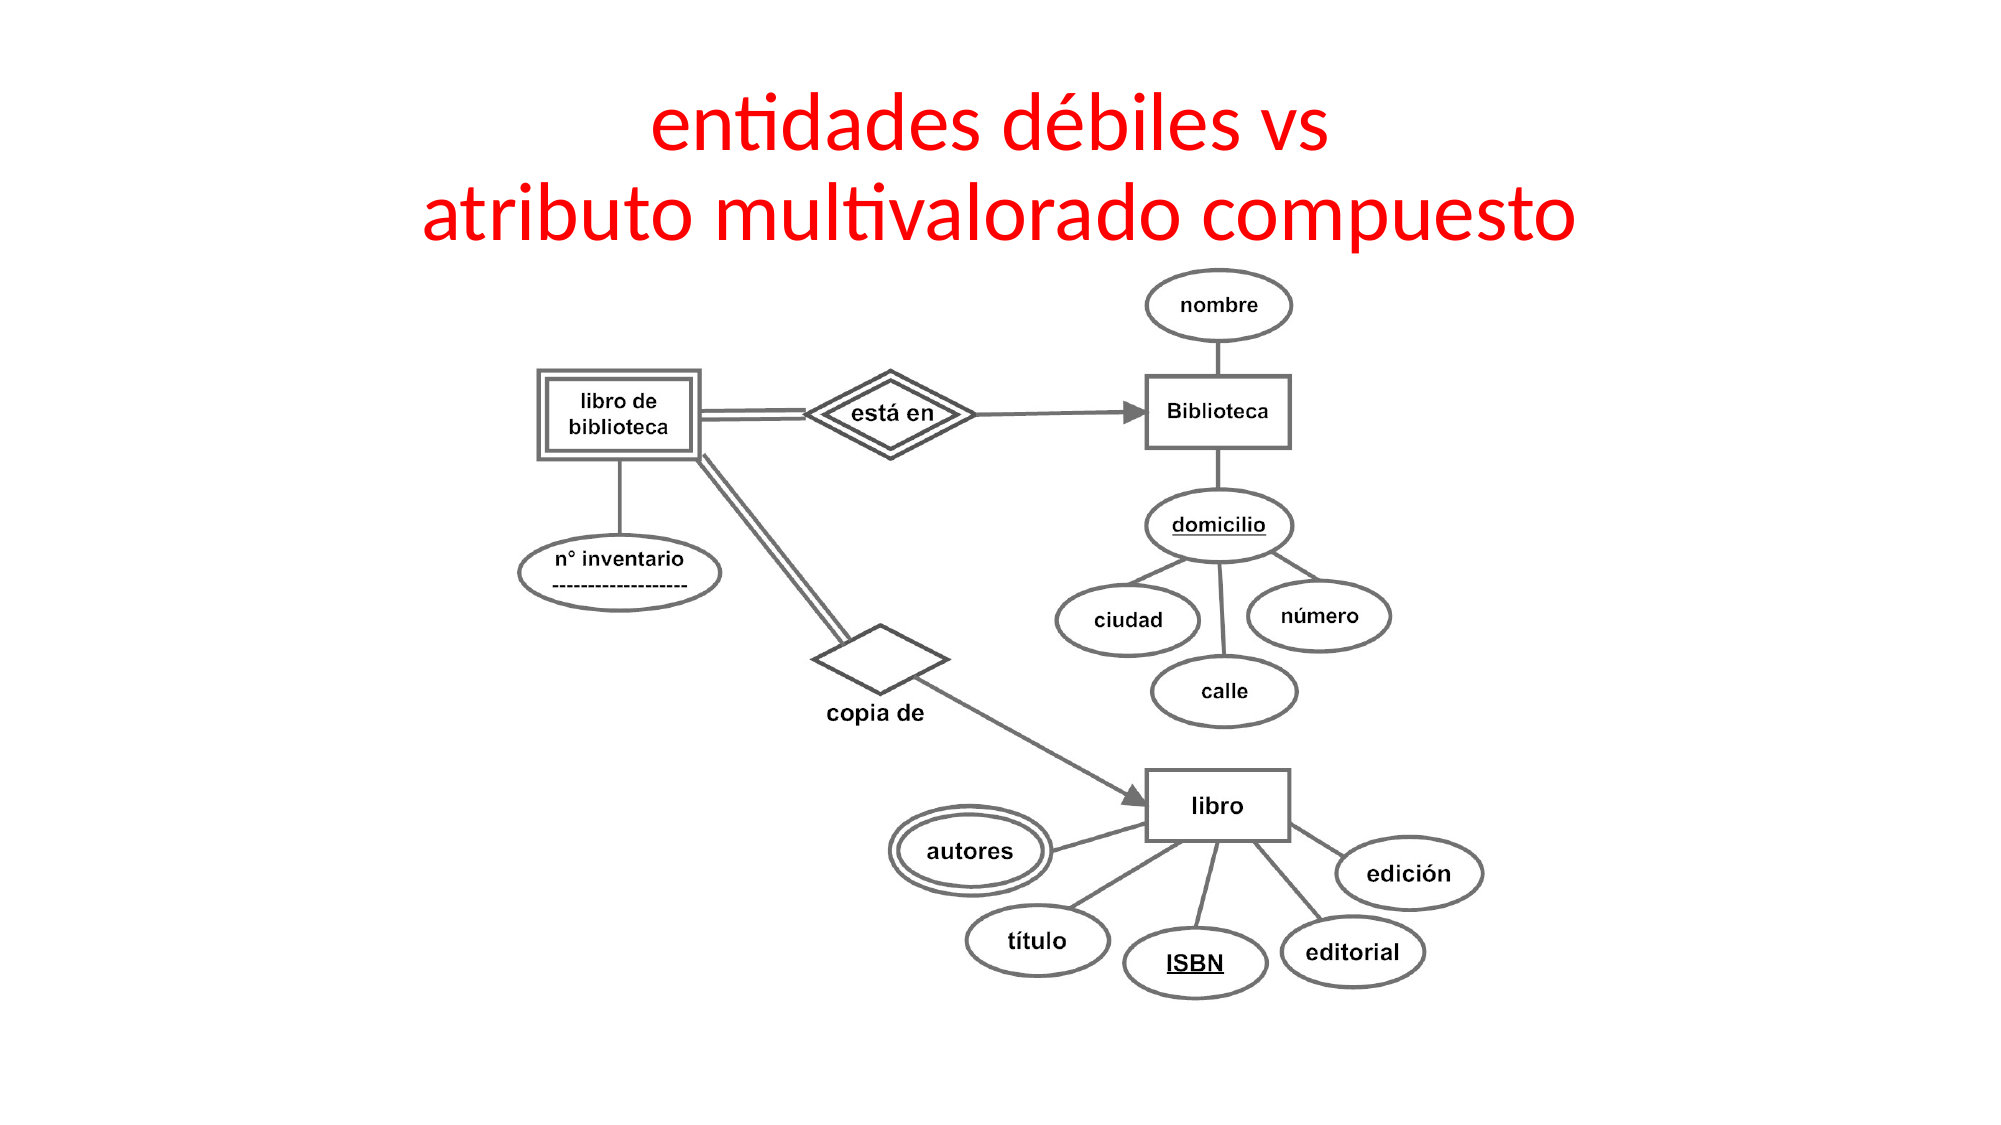

# entidades débiles vs atributo multivalorado compuesto